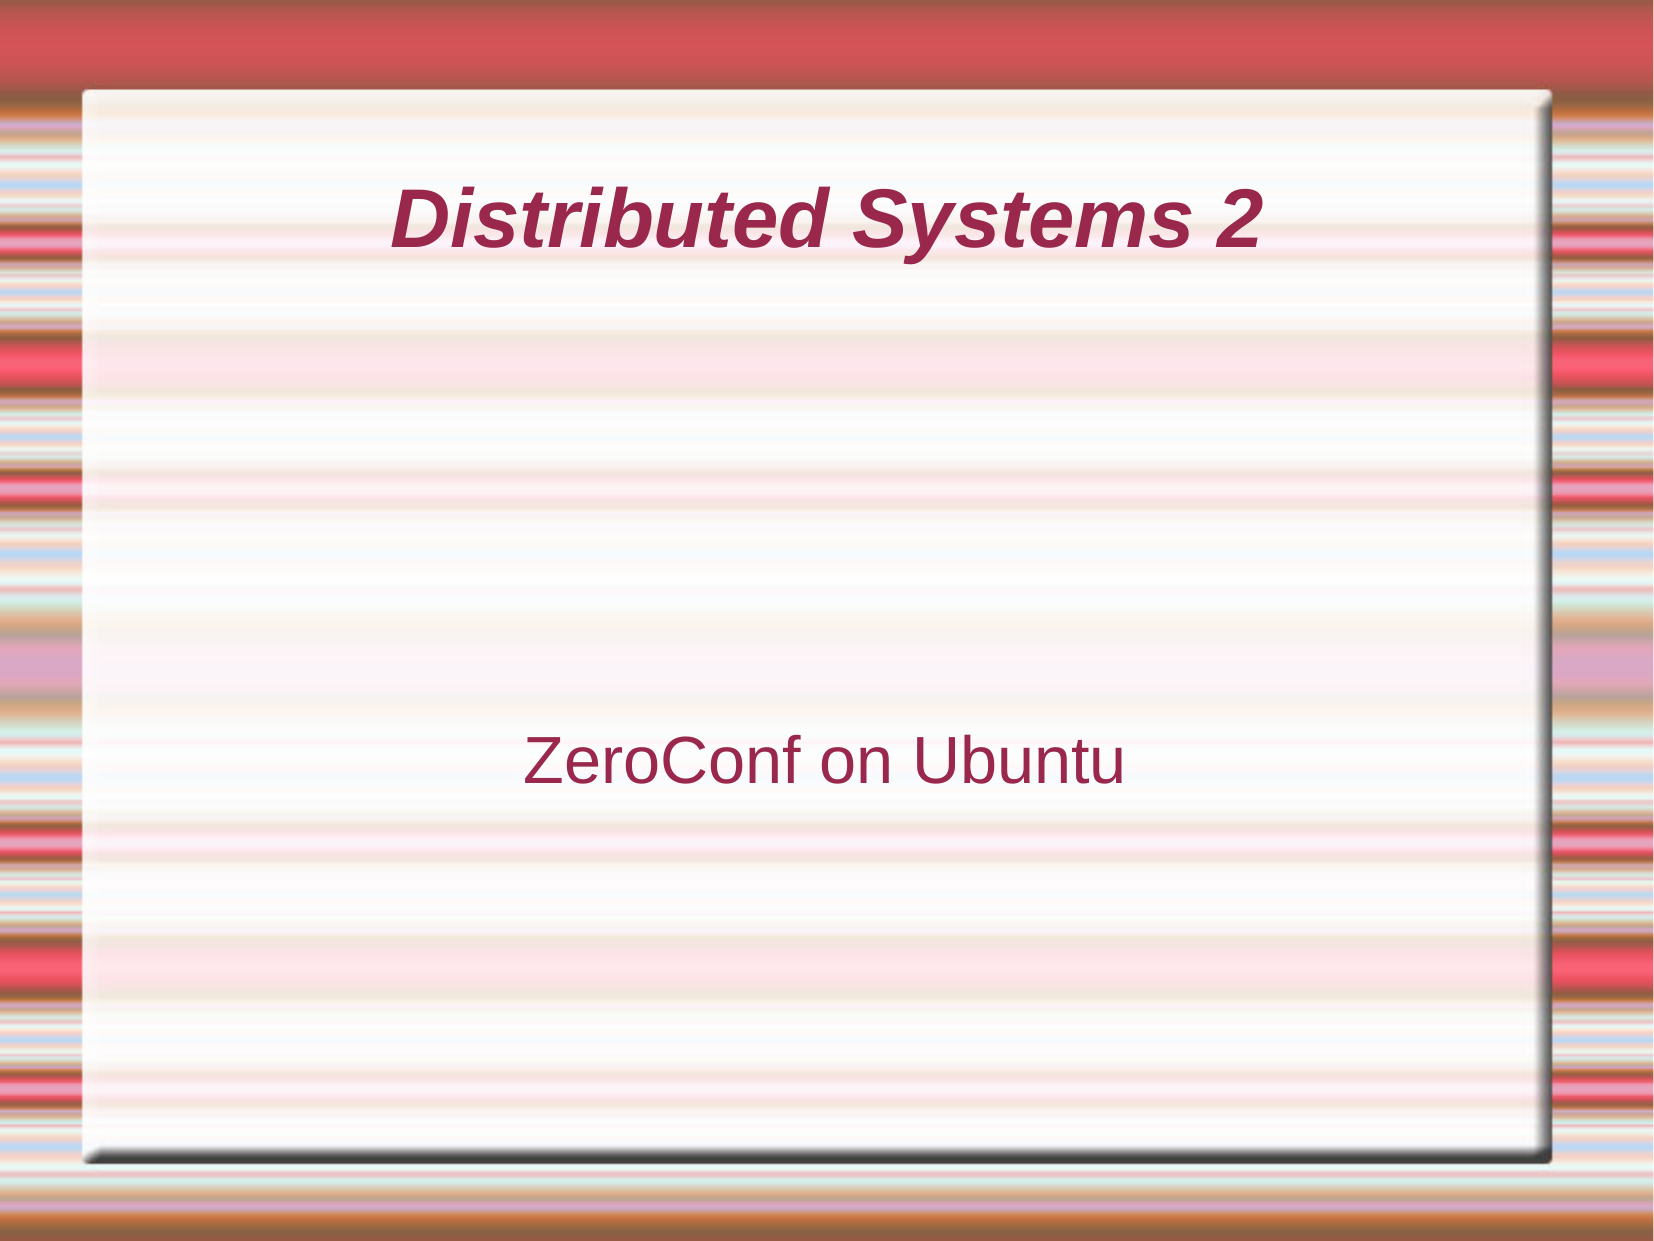

# Distributed Systems 2
ZeroConf on Ubuntu